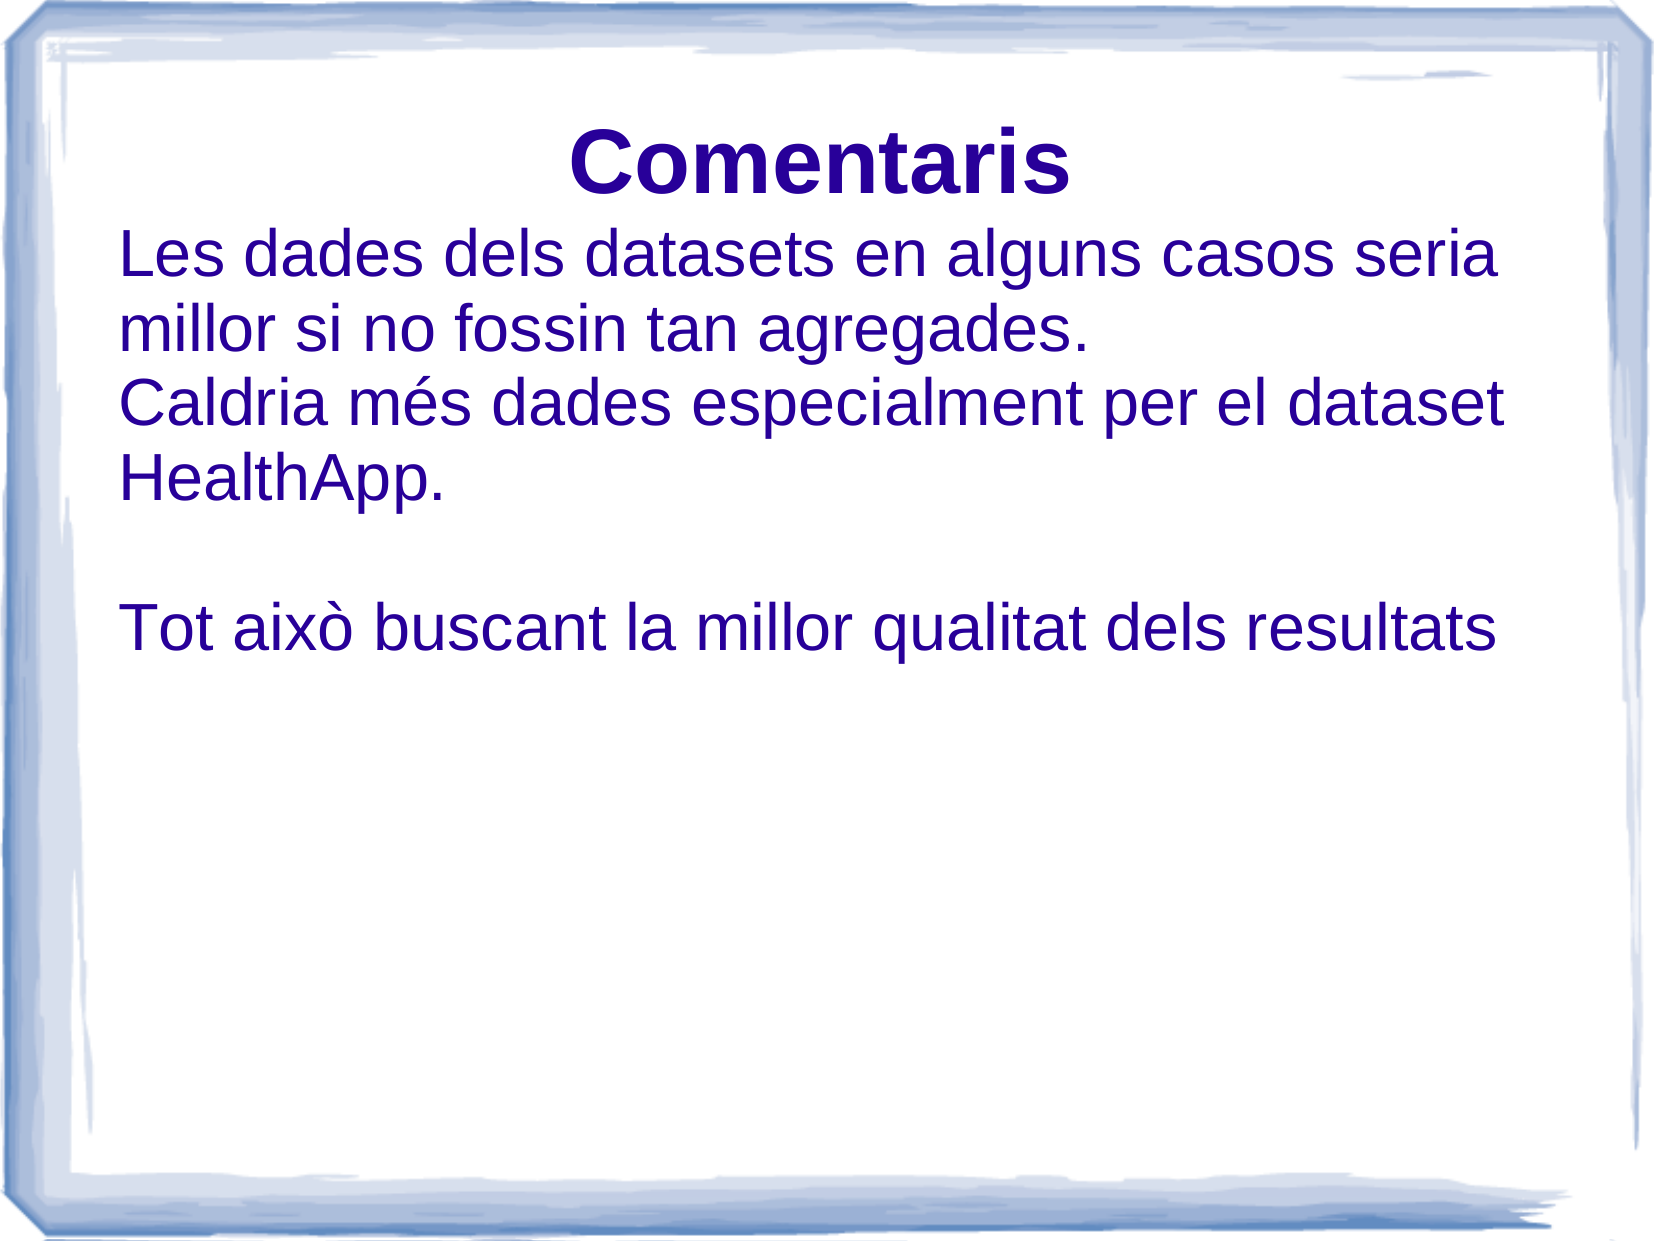

# Comentaris
Les dades dels datasets en alguns casos seria millor si no fossin tan agregades.
Caldria més dades especialment per el dataset HealthApp.
Tot això buscant la millor qualitat dels resultats